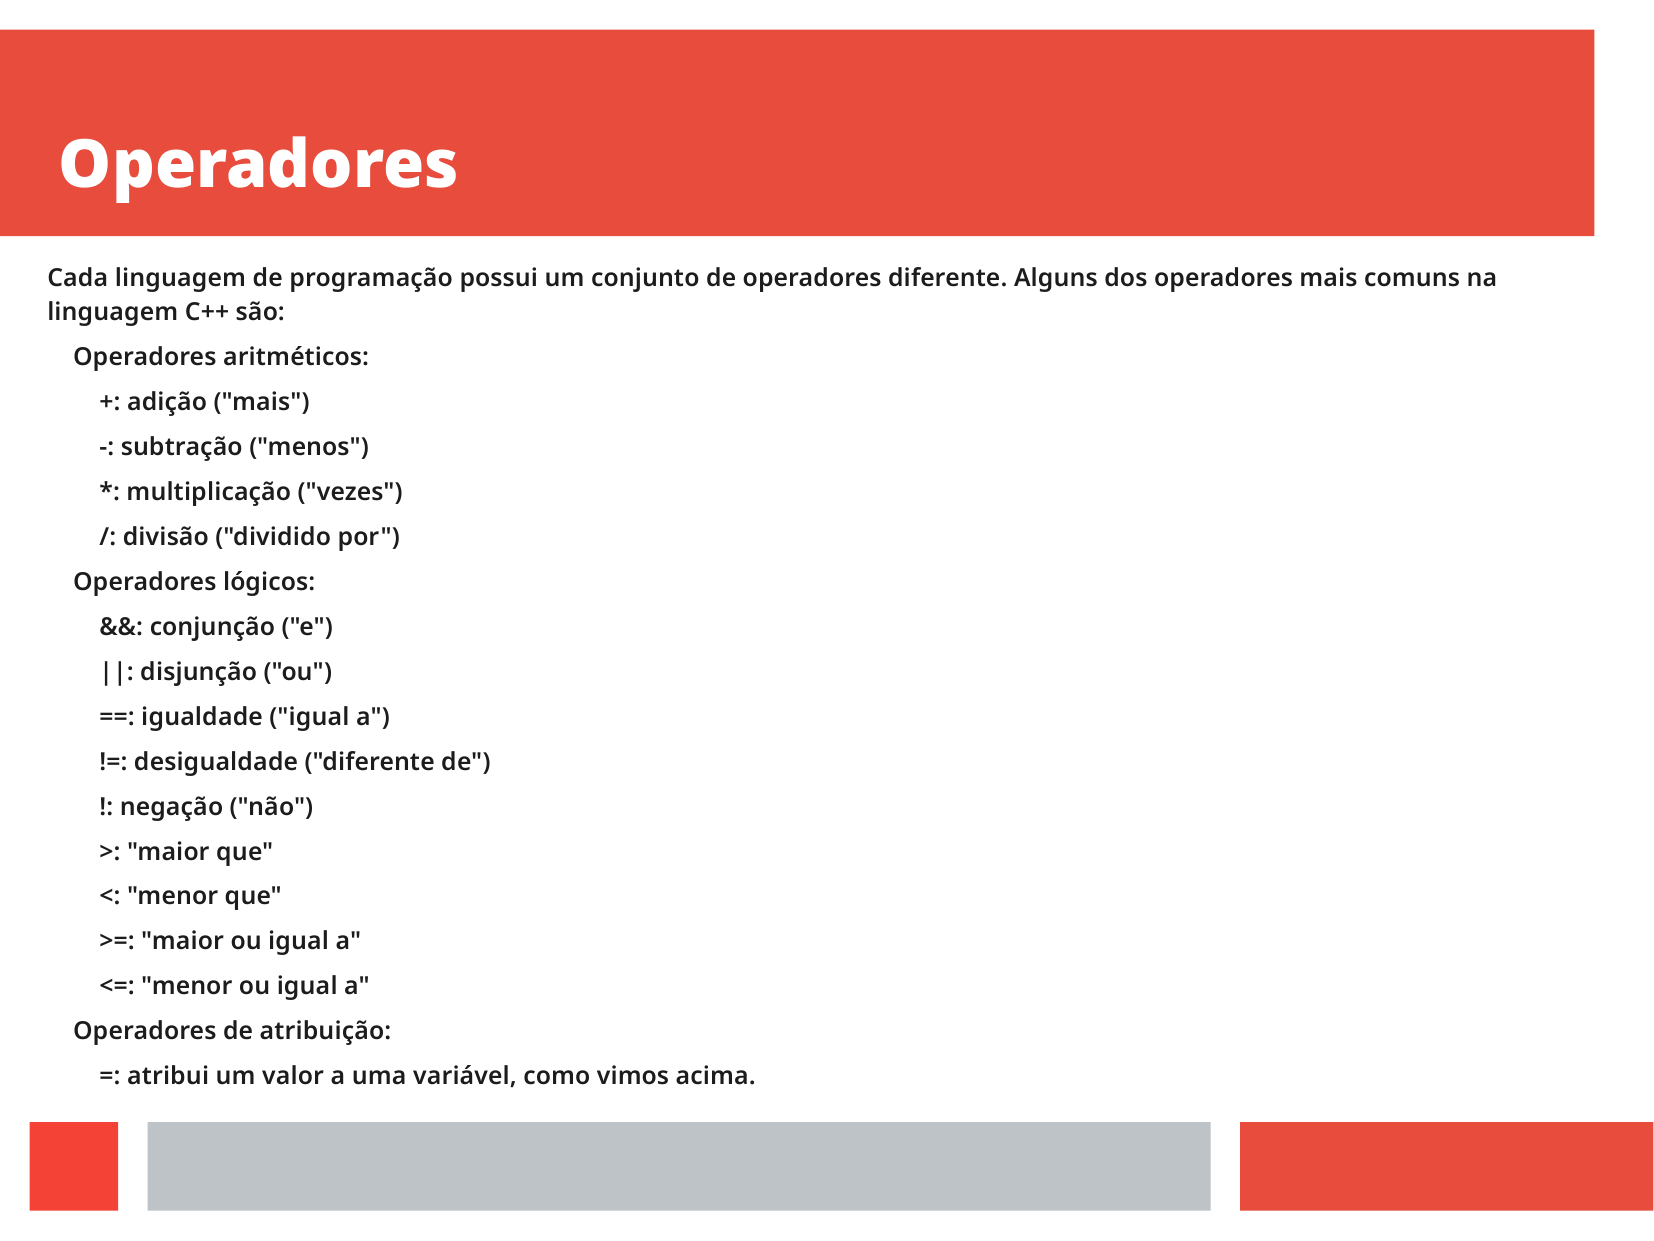

# Operadores
Cada linguagem de programação possui um conjunto de operadores diferente. Alguns dos operadores mais comuns na linguagem C++ são:
 Operadores aritméticos:
 +: adição ("mais")
 -: subtração ("menos")
 *: multiplicação ("vezes")
 /: divisão ("dividido por")
 Operadores lógicos:
 &&: conjunção ("e")
 ||: disjunção ("ou")
 ==: igualdade ("igual a")
 !=: desigualdade ("diferente de")
 !: negação ("não")
 >: "maior que"
 <: "menor que"
 >=: "maior ou igual a"
 <=: "menor ou igual a"
 Operadores de atribuição:
 =: atribui um valor a uma variável, como vimos acima.